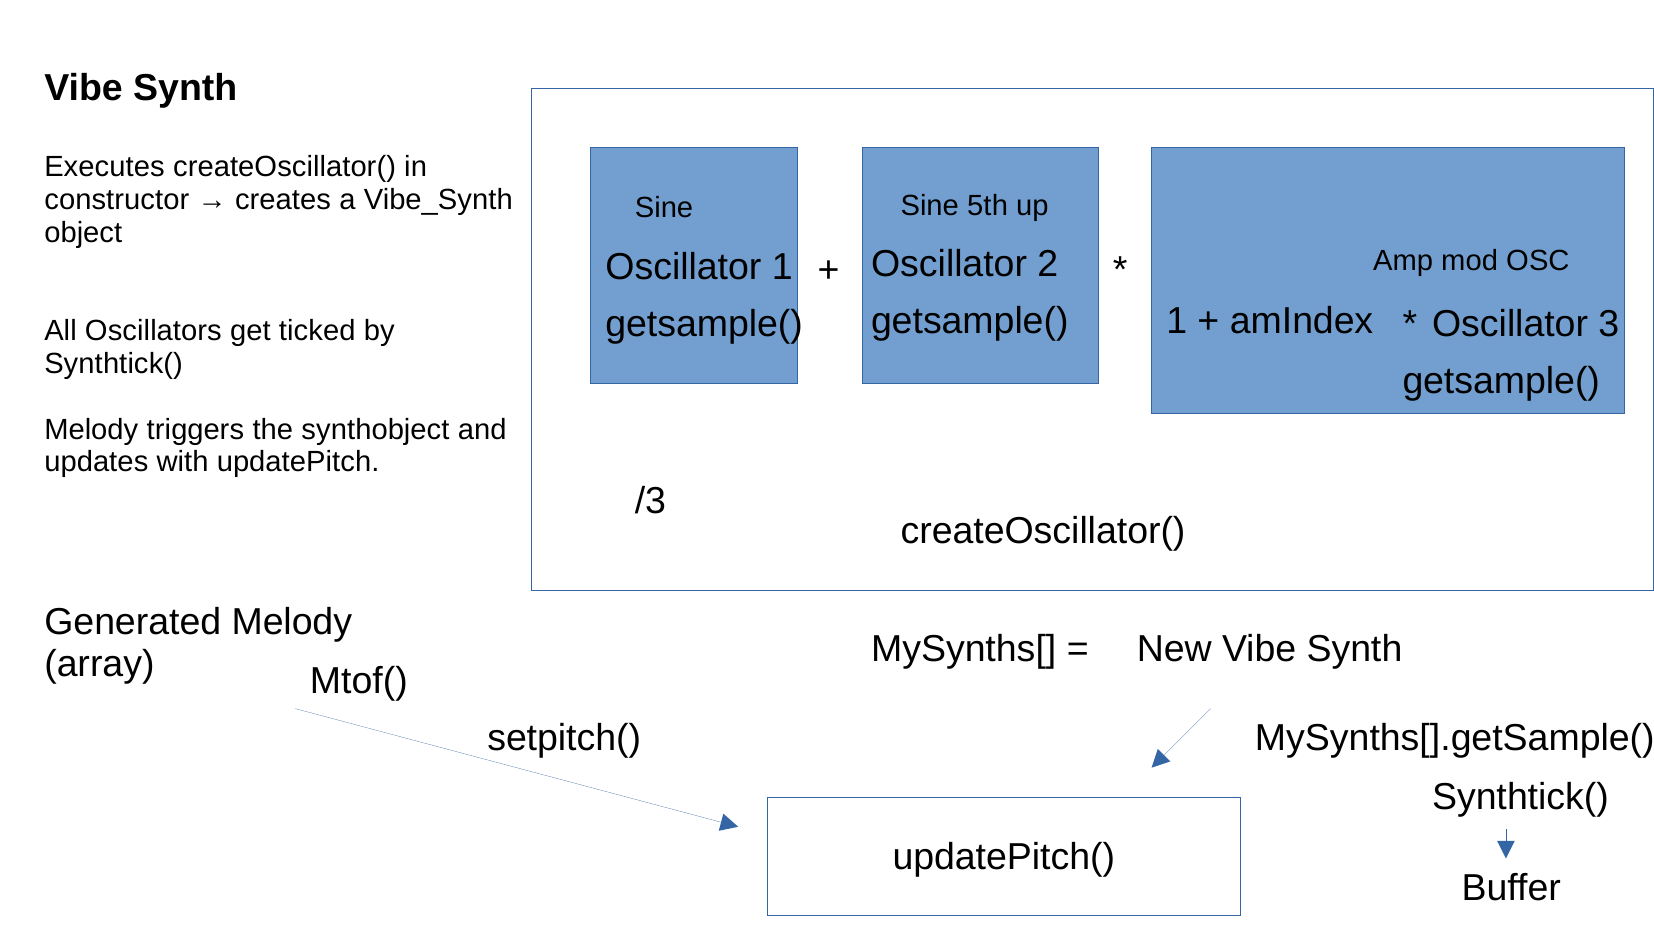

Vibe Synth
Executes createOscillator() in constructor → creates a Vibe_Synth object
All Oscillators get ticked by Synthtick()
Melody triggers the synthobject and updates with updatePitch.
Sine 5th up
Sine
Oscillator 2
Amp mod OSC
Oscillator 1
+
*
getsample()
1 + amIndex
getsample()
*
Oscillator 3
getsample()
/3
createOscillator()
Generated Melody (array)
MySynths[] =
New Vibe Synth
Mtof()
setpitch()
MySynths[].getSample()
Synthtick()
updatePitch()
Buffer